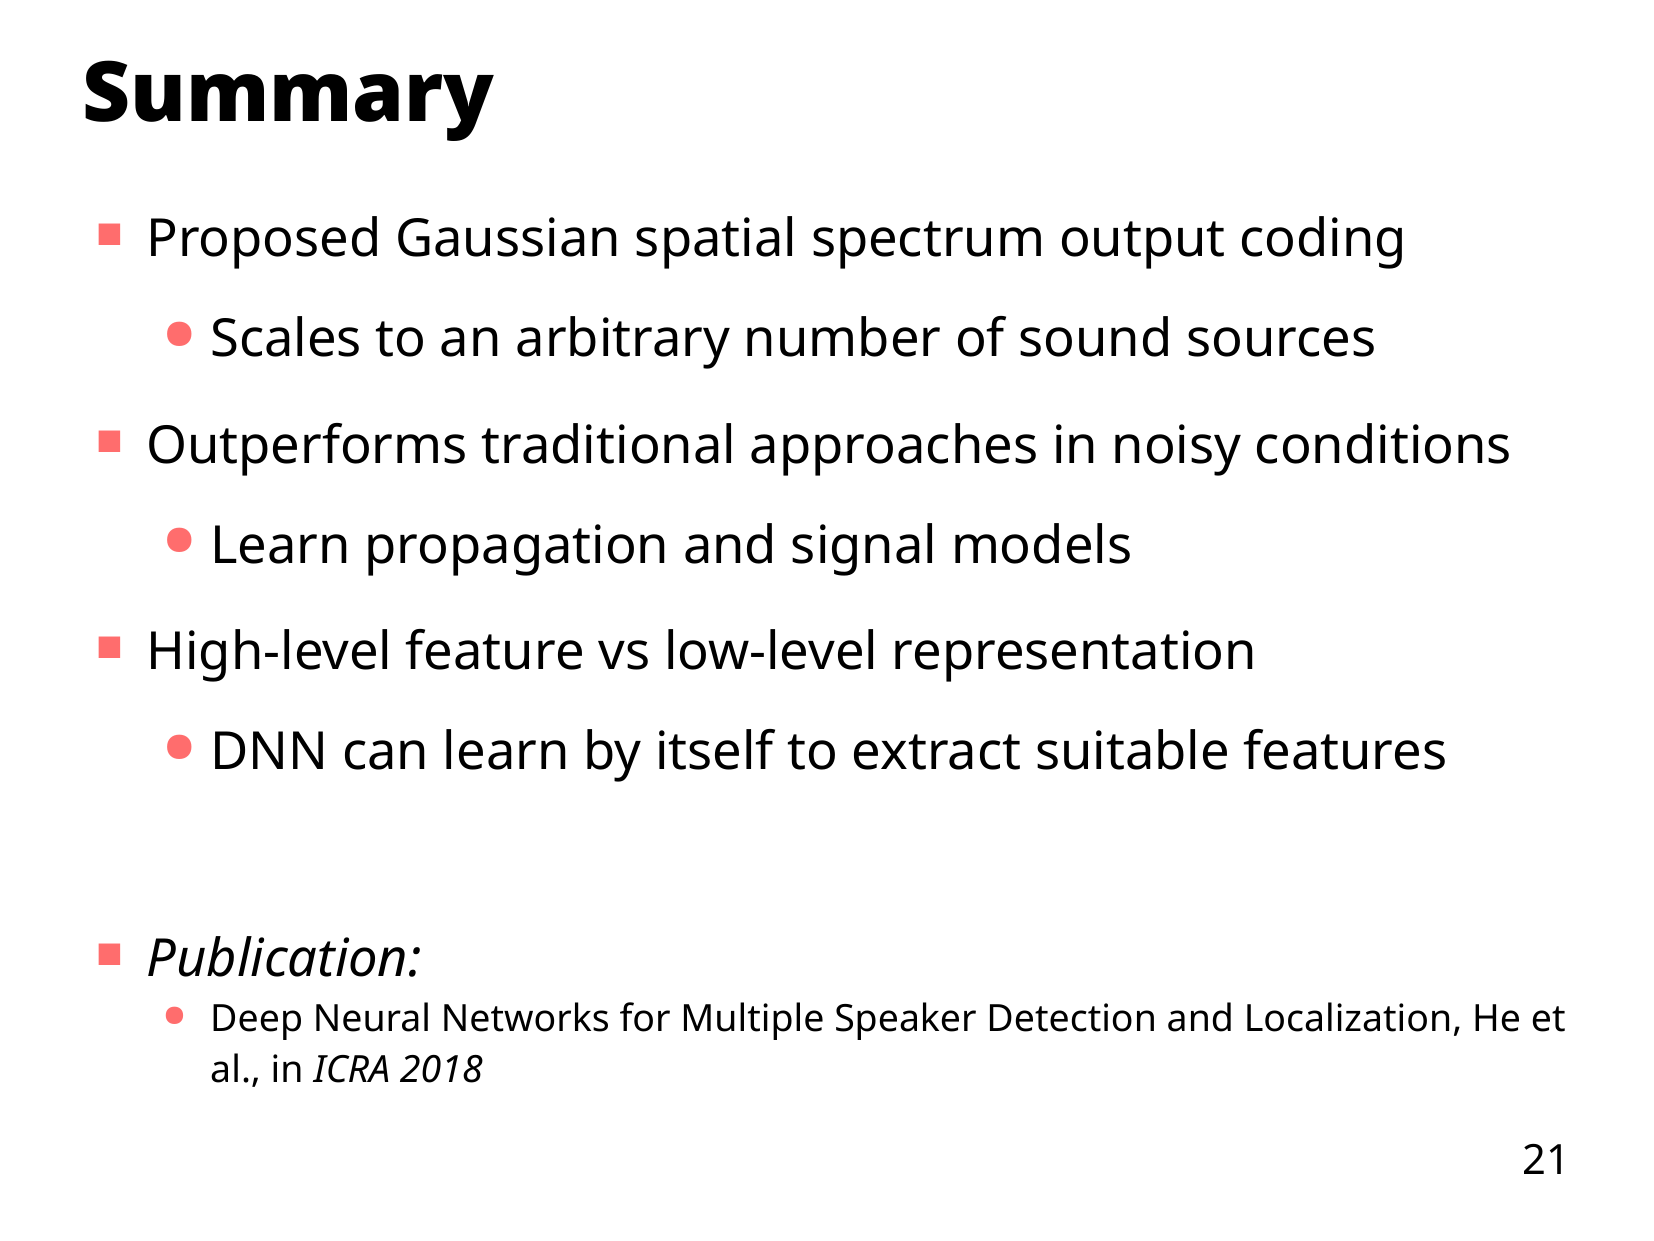

# Summary
Proposed Gaussian spatial spectrum output coding
Scales to an arbitrary number of sound sources
Outperforms traditional approaches in noisy conditions
Learn propagation and signal models
High-level feature vs low-level representation
DNN can learn by itself to extract suitable features
Publication:
Deep Neural Networks for Multiple Speaker Detection and Localization, He et al., in ICRA 2018
21